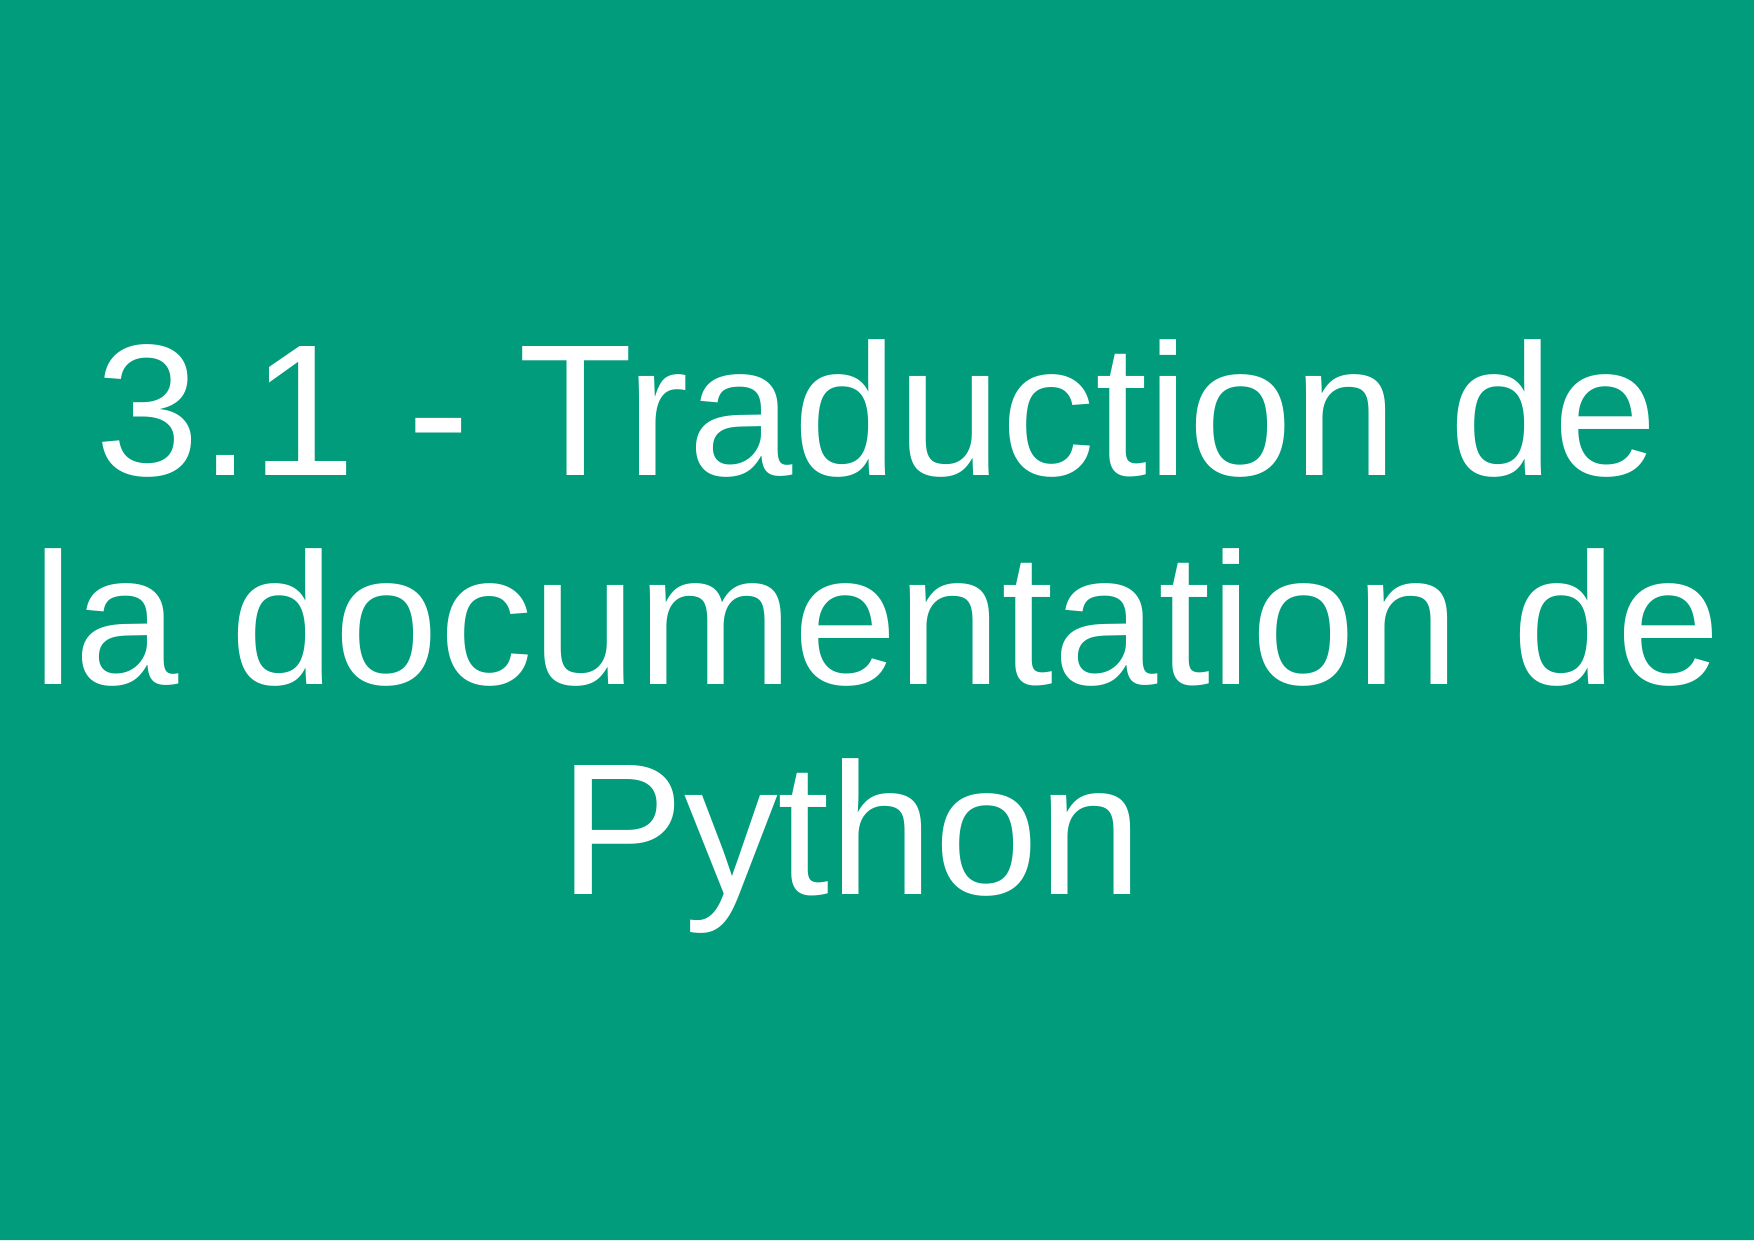

3.1 - Traduction de la documentation de Python